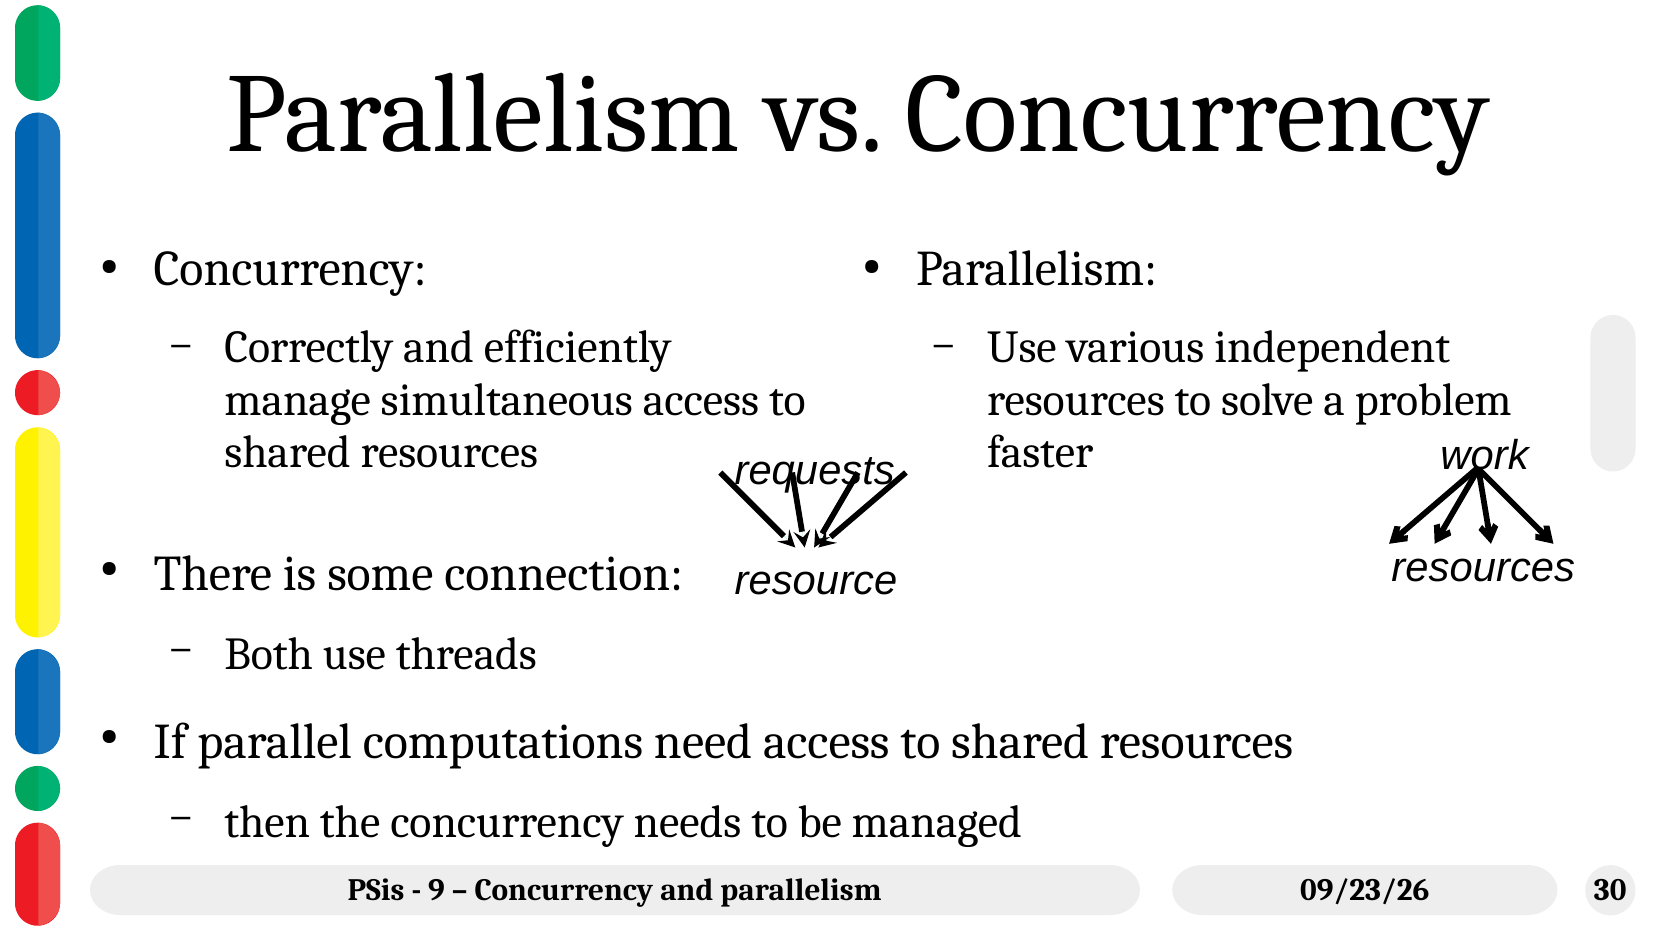

# Parallelism vs. Concurrency
Concurrency:
Correctly and efficiently manage simultaneous access to shared resources
Parallelism:
Use various independent resources to solve a problem faster
work
resources
requests
resource
There is some connection:
Both use threads
If parallel computations need access to shared resources
then the concurrency needs to be managed
PSis - 9 – Concurrency and parallelism
30